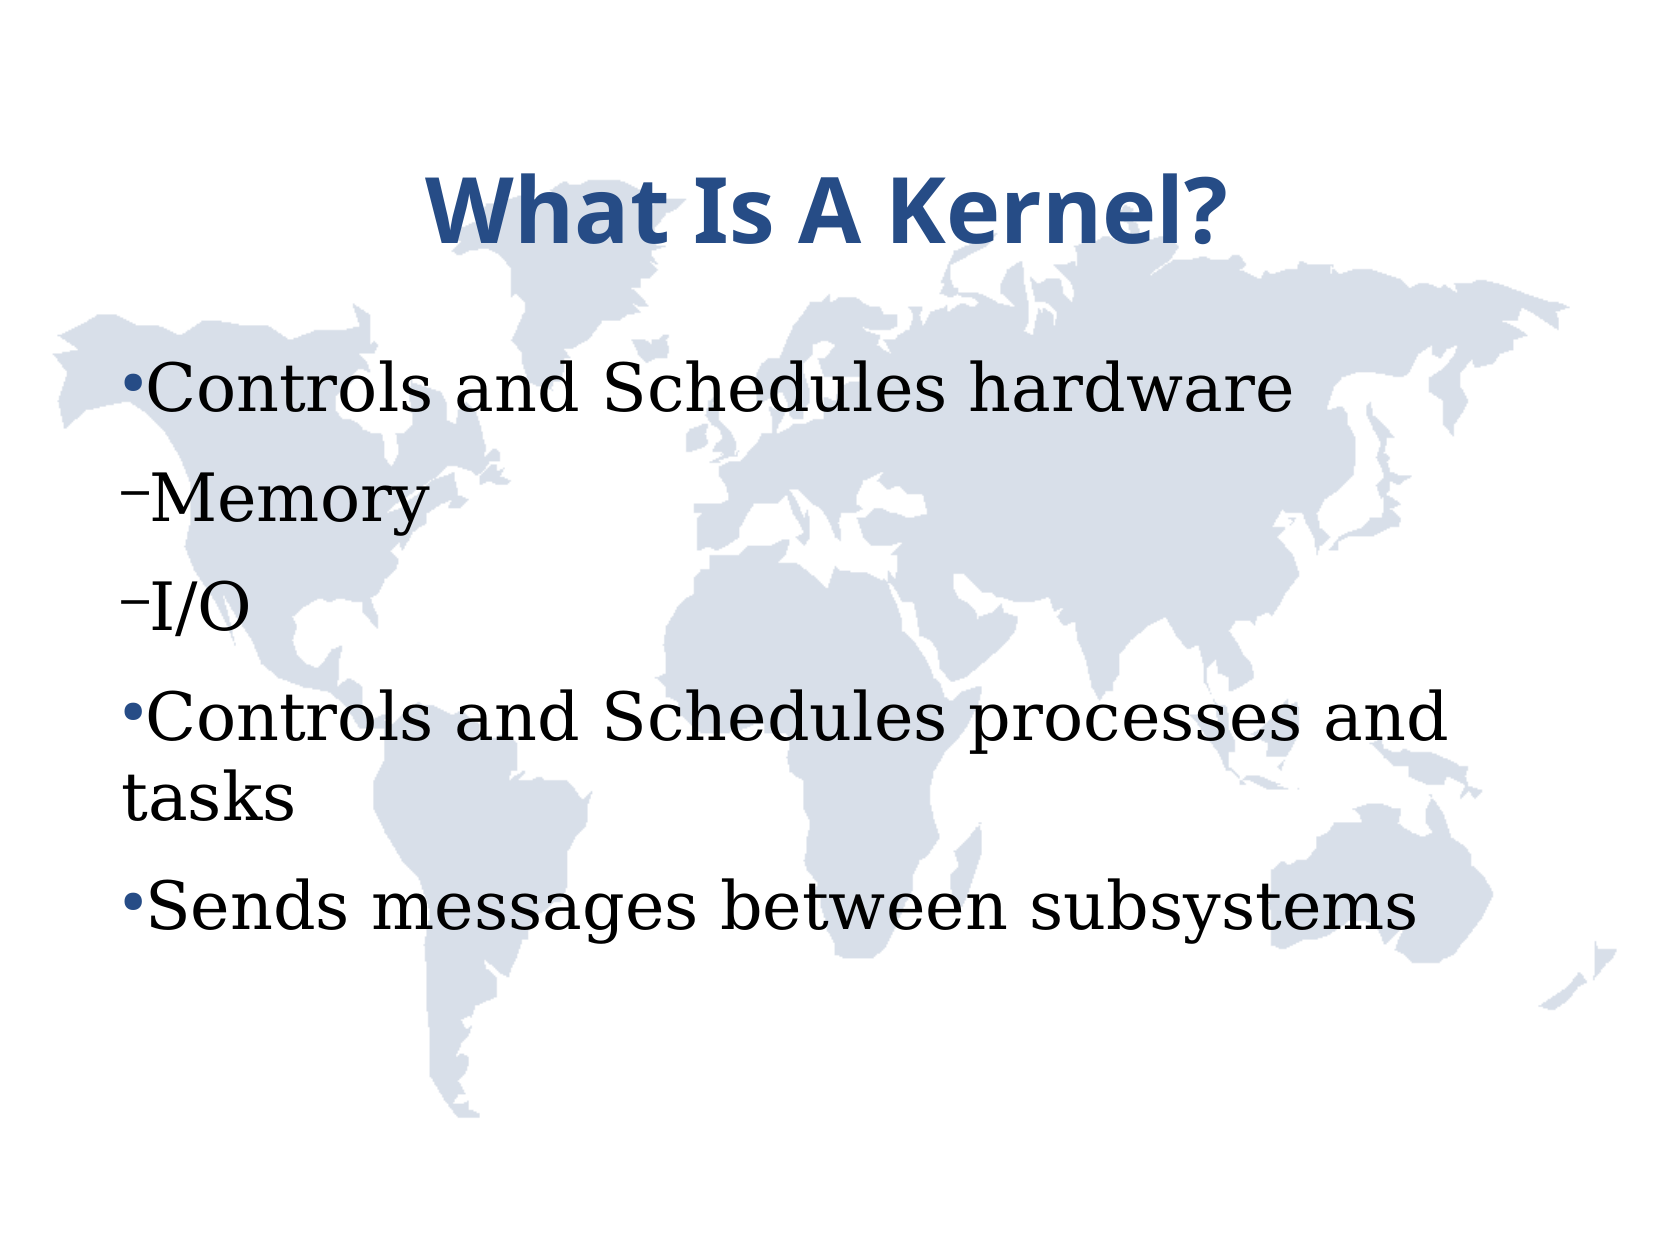

# What Is A Kernel?
Controls and Schedules hardware
Memory
I/O
Controls and Schedules processes and tasks
Sends messages between subsystems